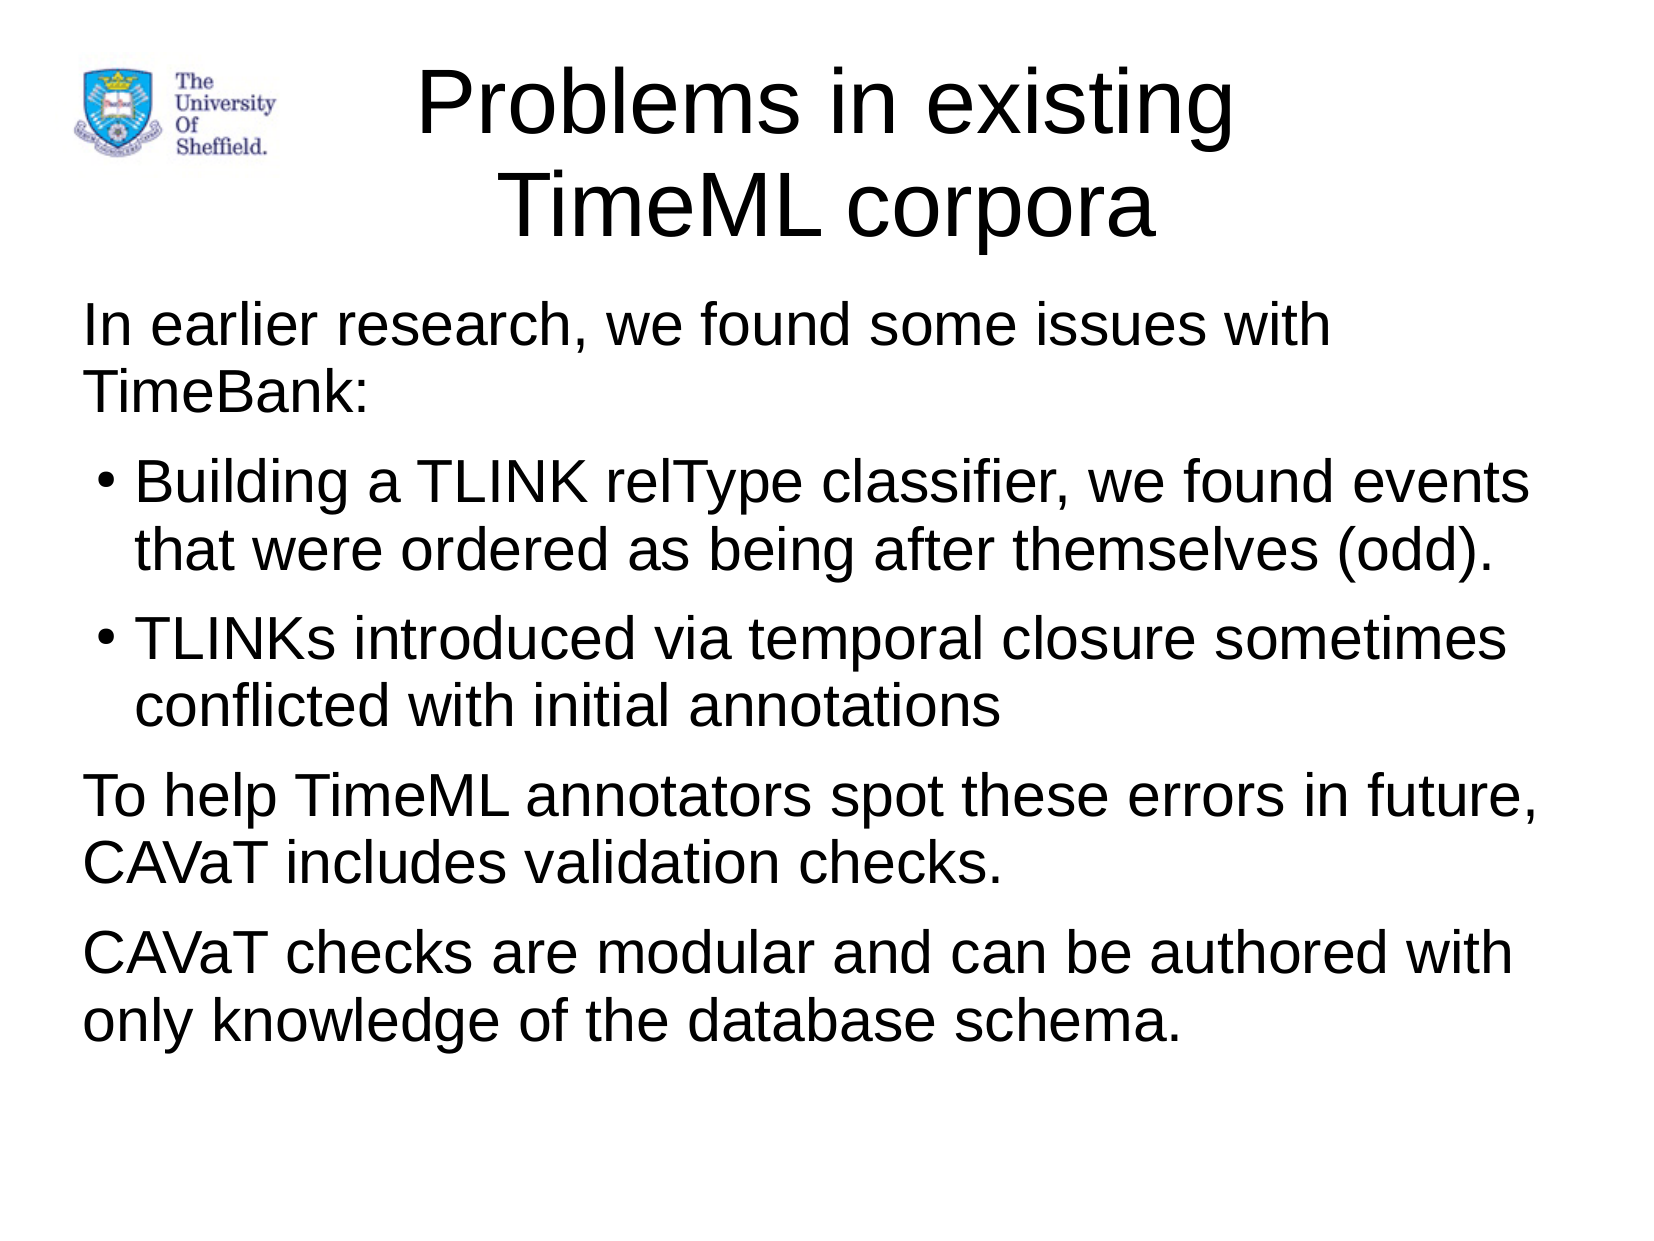

# Problems in existing TimeML corpora
In earlier research, we found some issues with TimeBank:
Building a TLINK relType classifier, we found events that were ordered as being after themselves (odd).
TLINKs introduced via temporal closure sometimes conflicted with initial annotations
To help TimeML annotators spot these errors in future, CAVaT includes validation checks.
CAVaT checks are modular and can be authored with only knowledge of the database schema.